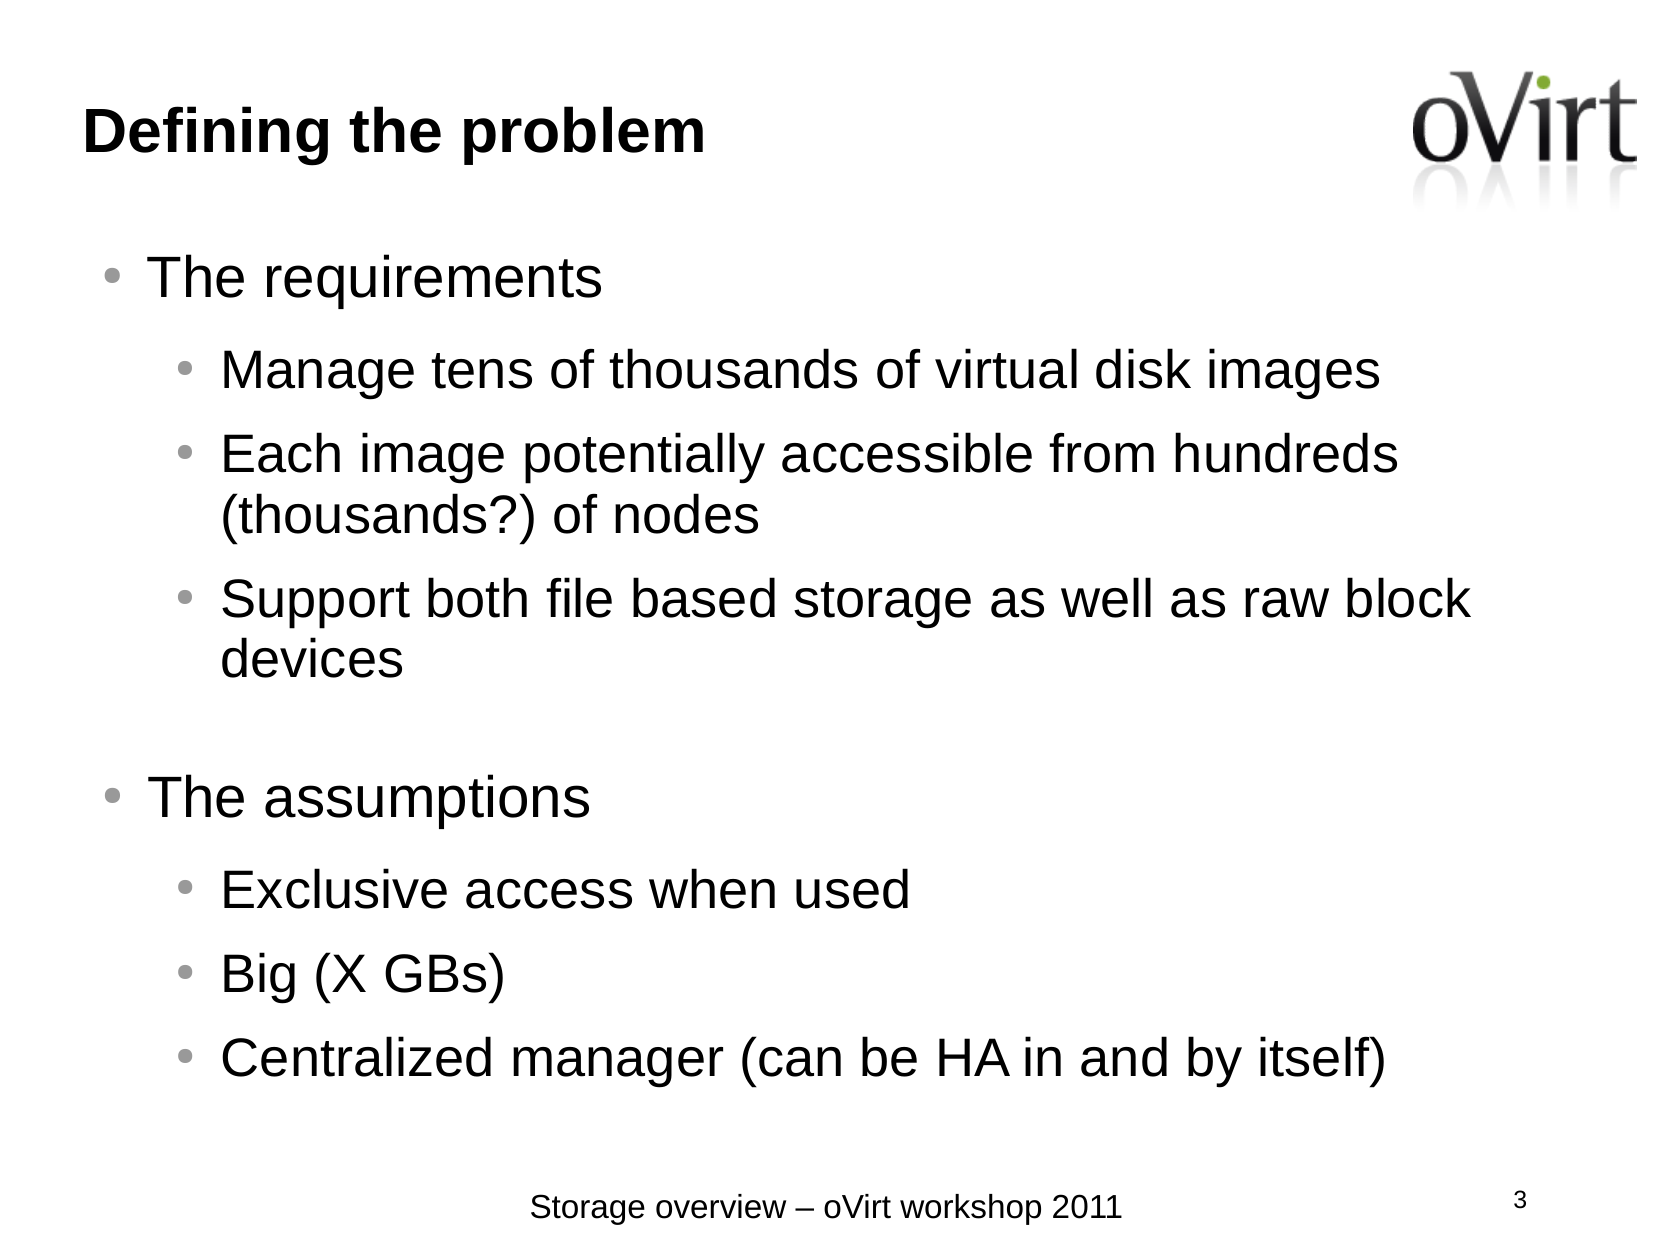

# Defining the problem
The requirements
Manage tens of thousands of virtual disk images
Each image potentially accessible from hundreds 	(thousands?) of nodes
Support both file based storage as well as raw block devices
The assumptions
Exclusive access when used
Big (X GBs)
Centralized manager (can be HA in and by itself)